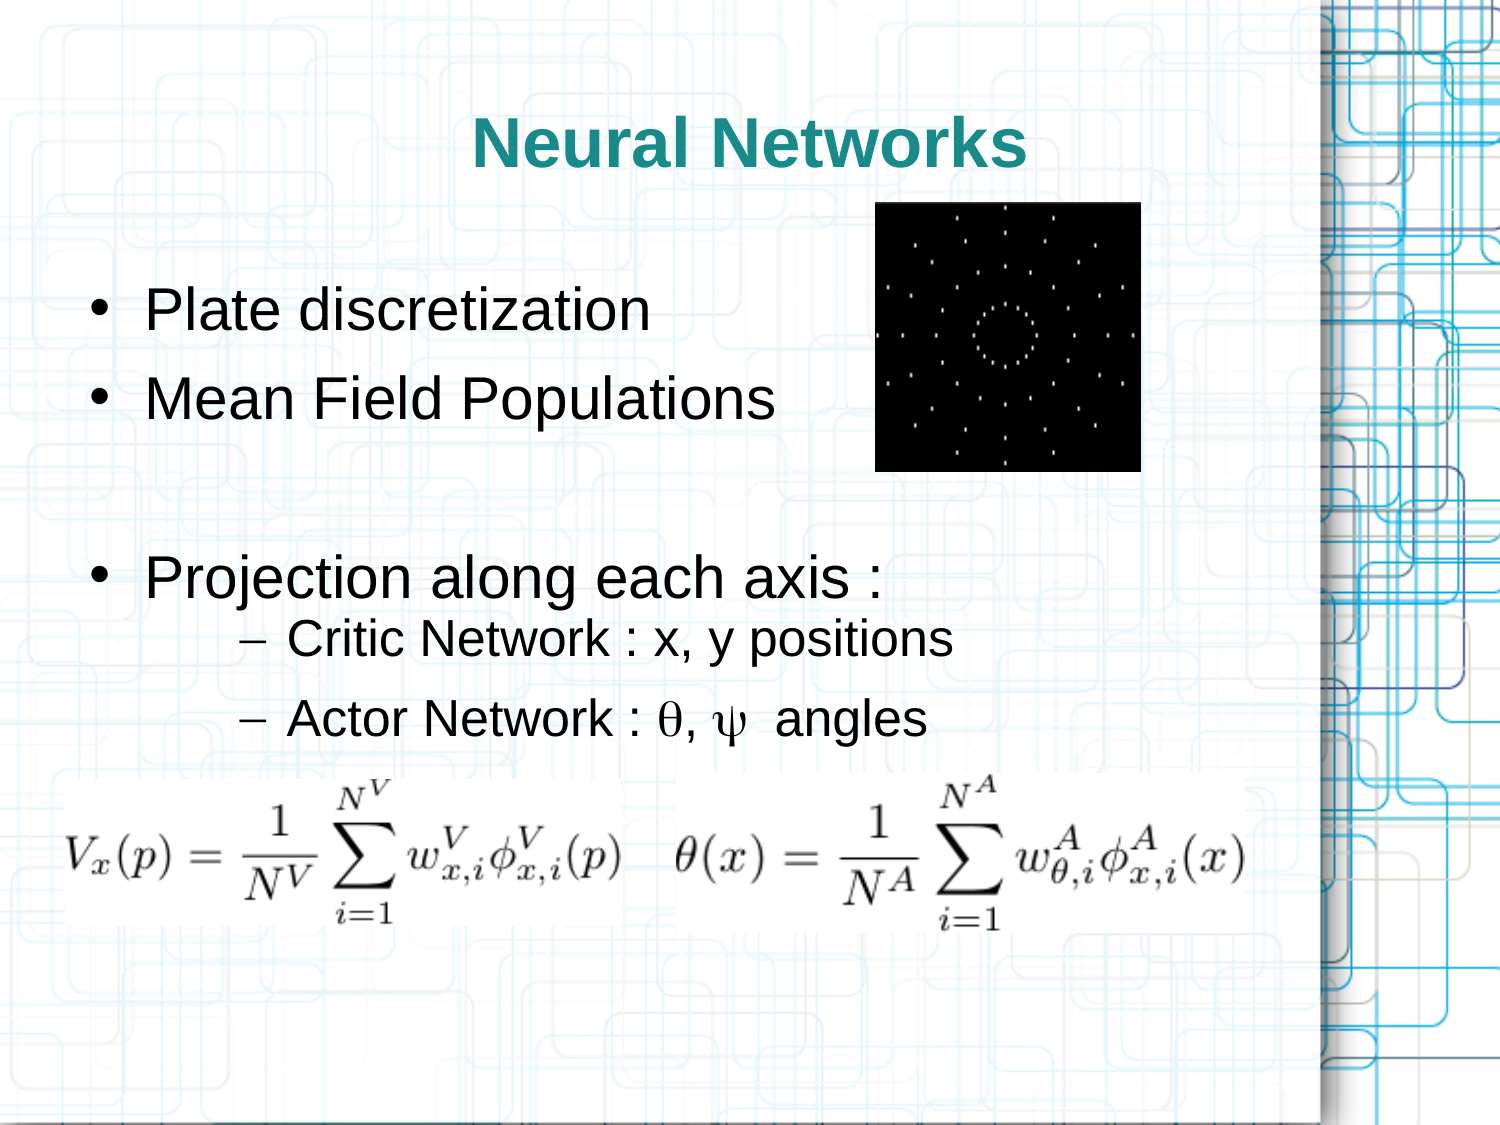

# Neural Networks
Plate discretization
Mean Field Populations
Projection along each axis :
Critic Network : x, y positions
Actor Network : q, y angles